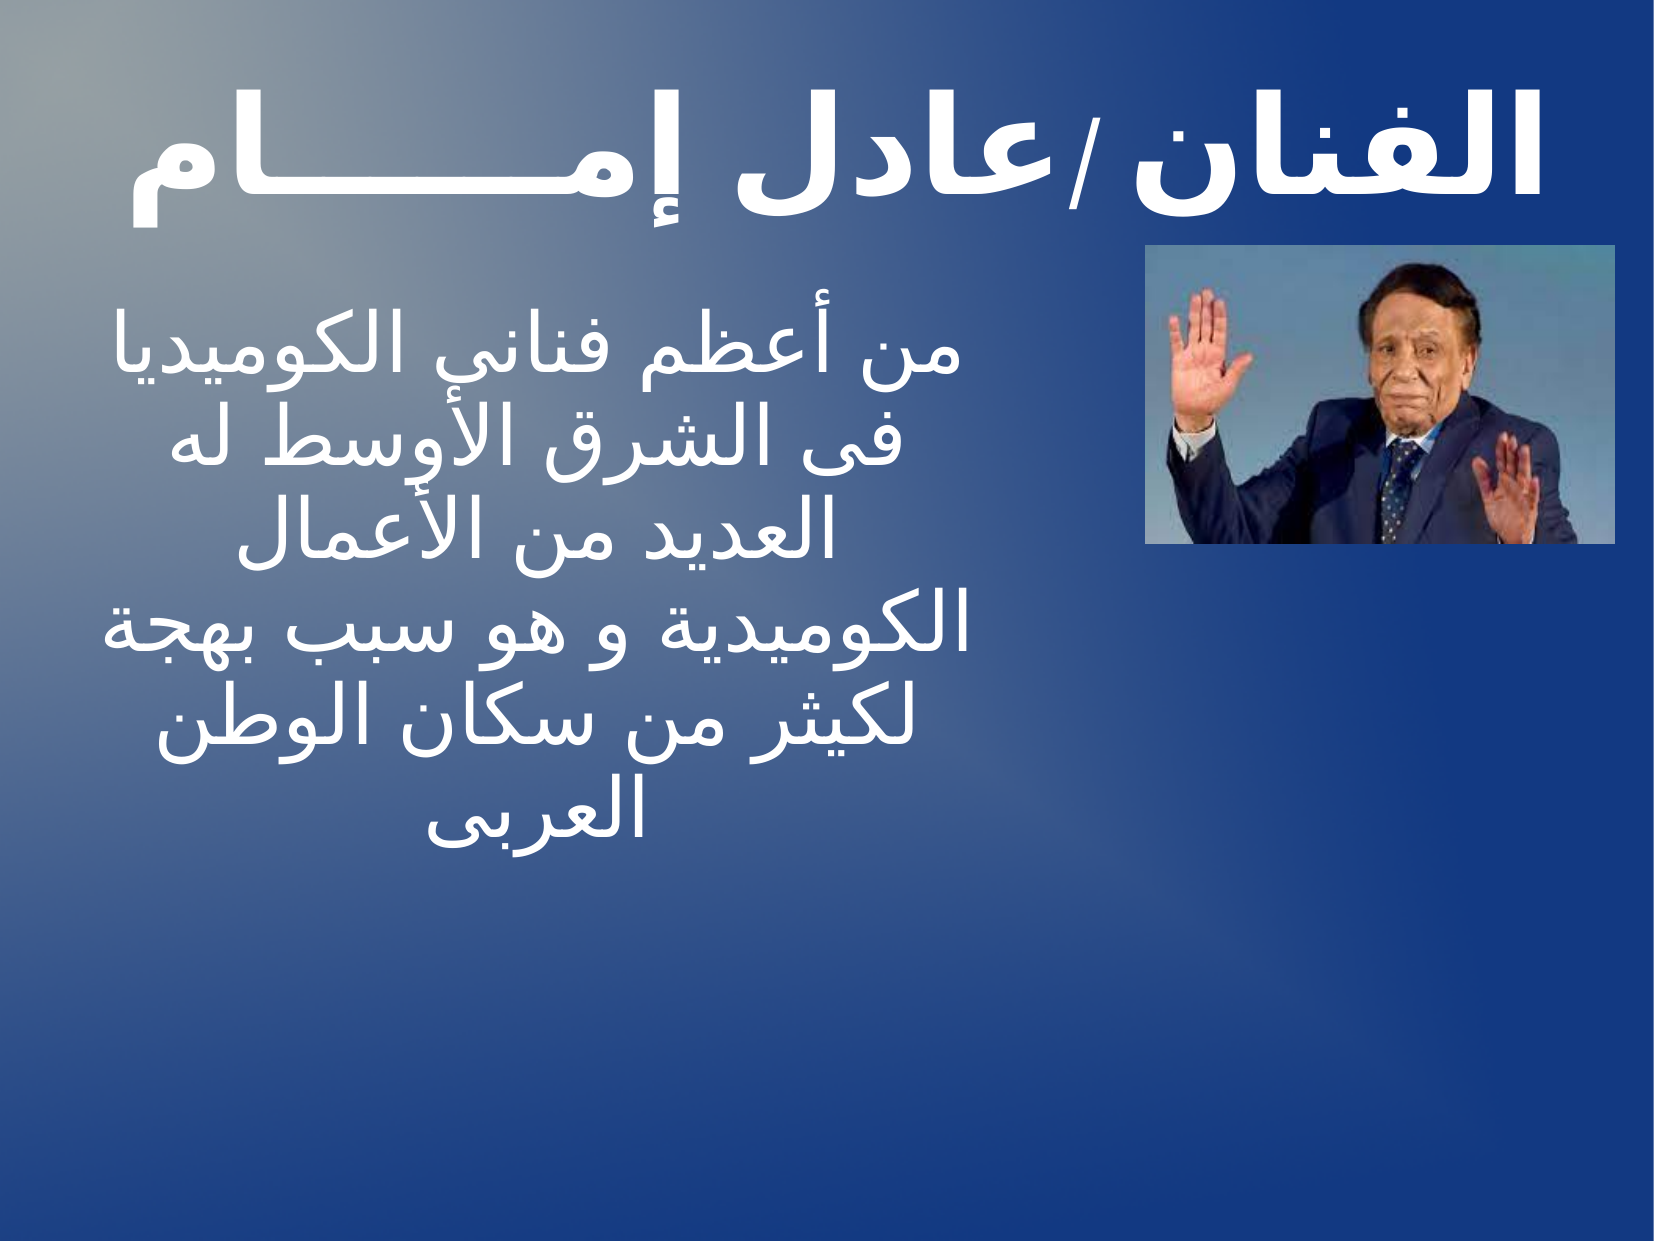

# الفنان /عادل إمــــــام
من أعظم فنانى الكوميديا فى الشرق الأوسط له العديد من الأعمال الكوميدية و هو سبب بهجة لكيثر من سكان الوطن العربى